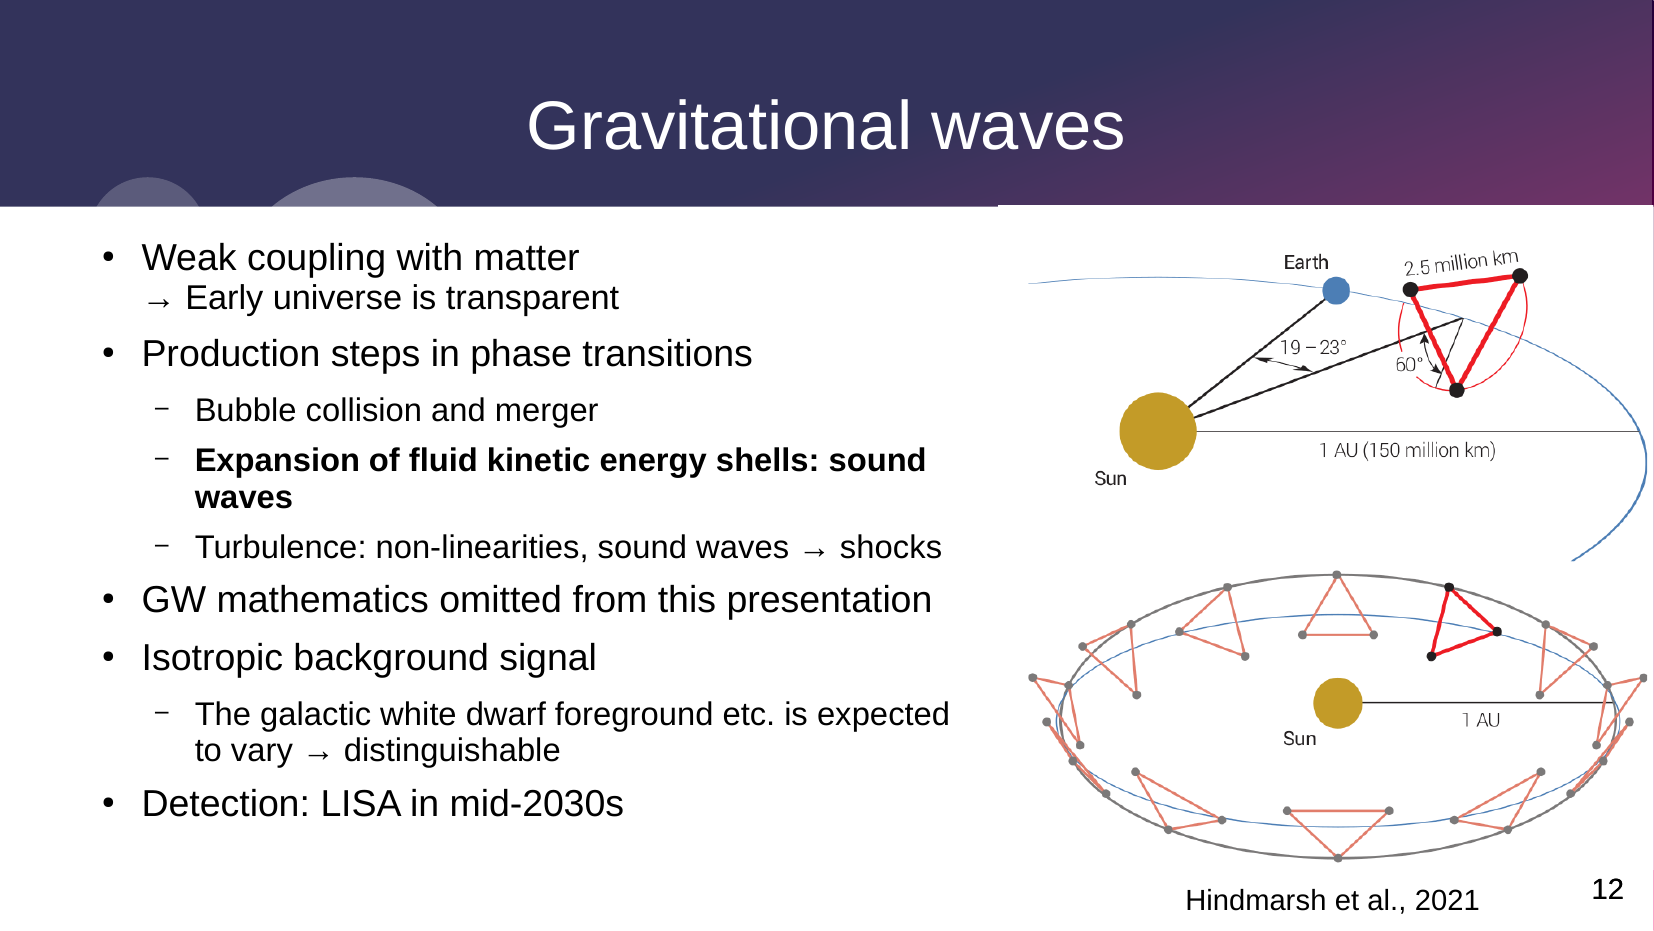

# Gravitational waves
Weak coupling with matter
→ Early universe is transparent
Production steps in phase transitions
Bubble collision and merger
Expansion of fluid kinetic energy shells: sound waves
Turbulence: non-linearities, sound waves → shocks
GW mathematics omitted from this presentation
Isotropic background signal
The galactic white dwarf foreground etc. is expected to vary → distinguishable
Detection: LISA in mid-2030s
12
Hindmarsh et al., 2021